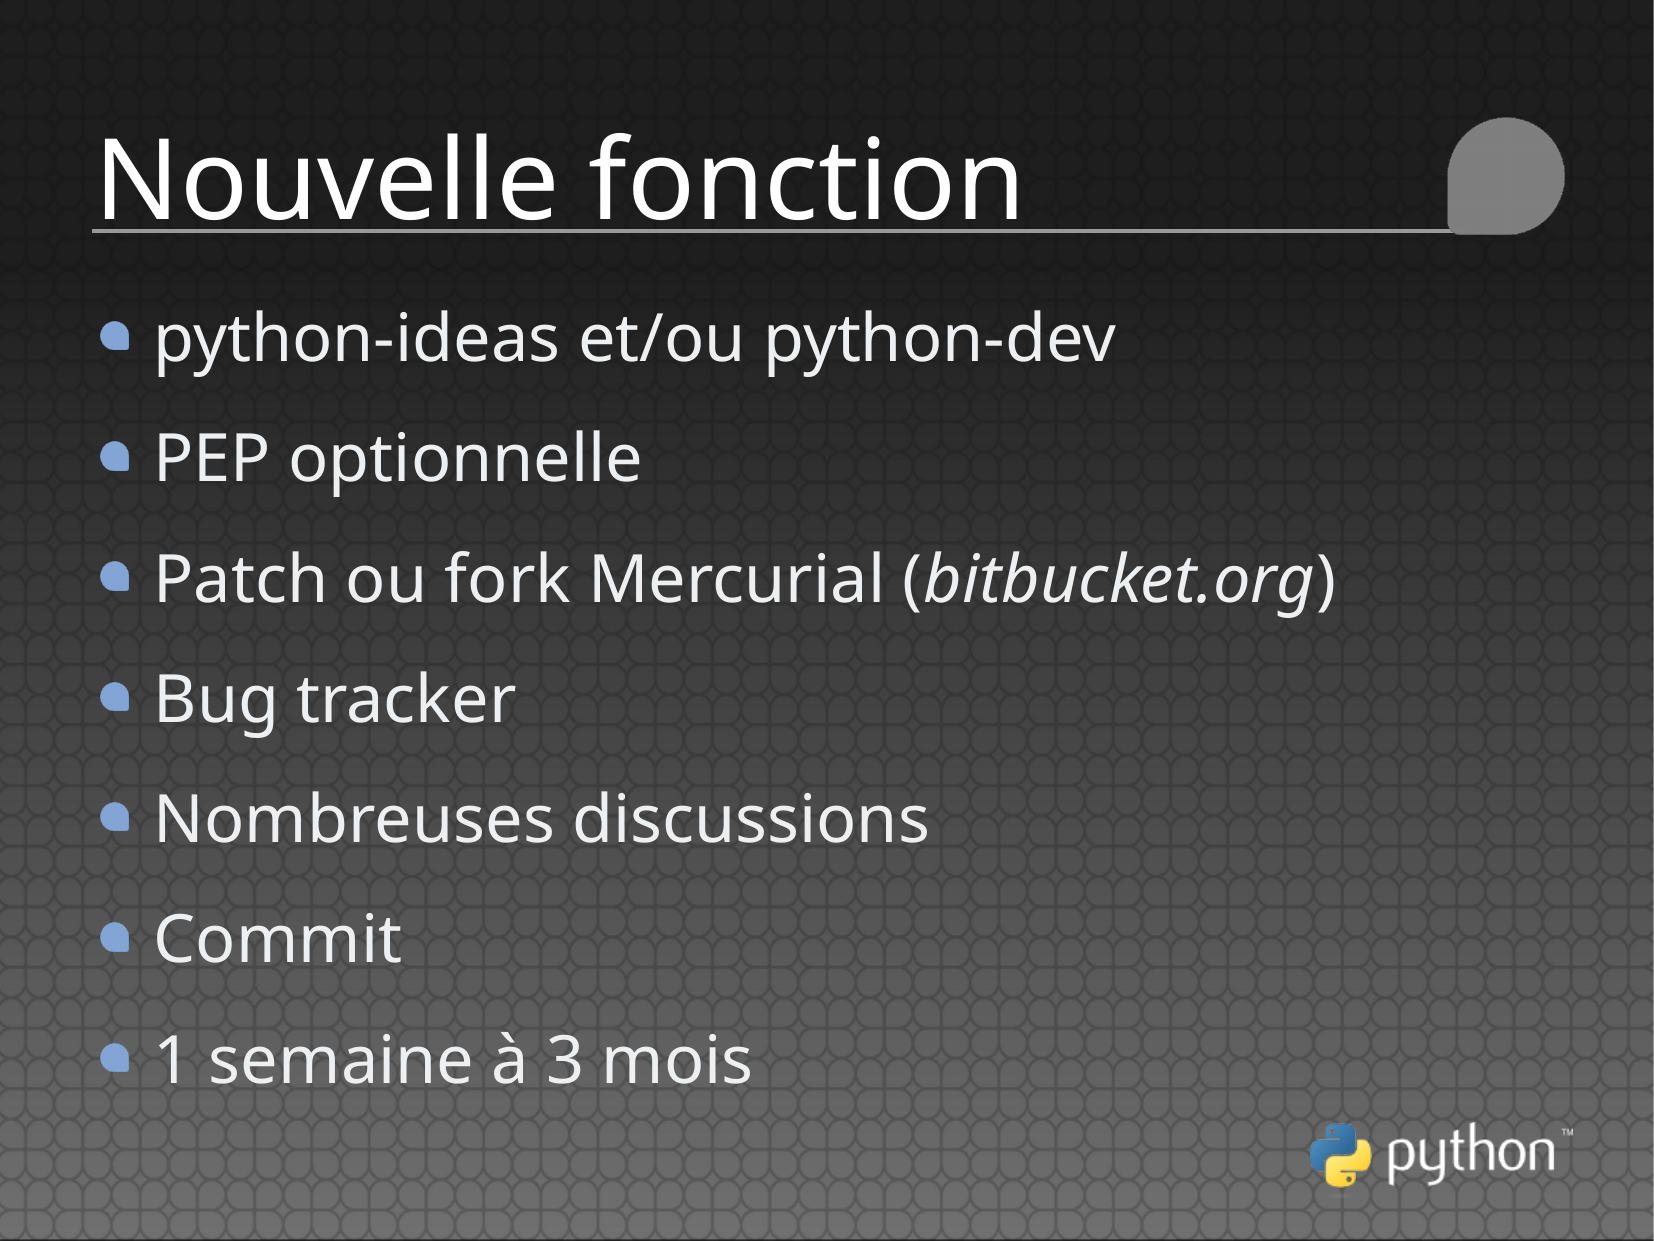

Nouvelle fonction
# python-ideas et/ou python-dev
PEP optionnelle
Patch ou fork Mercurial (bitbucket.org)
Bug tracker
Nombreuses discussions
Commit
1 semaine à 3 mois